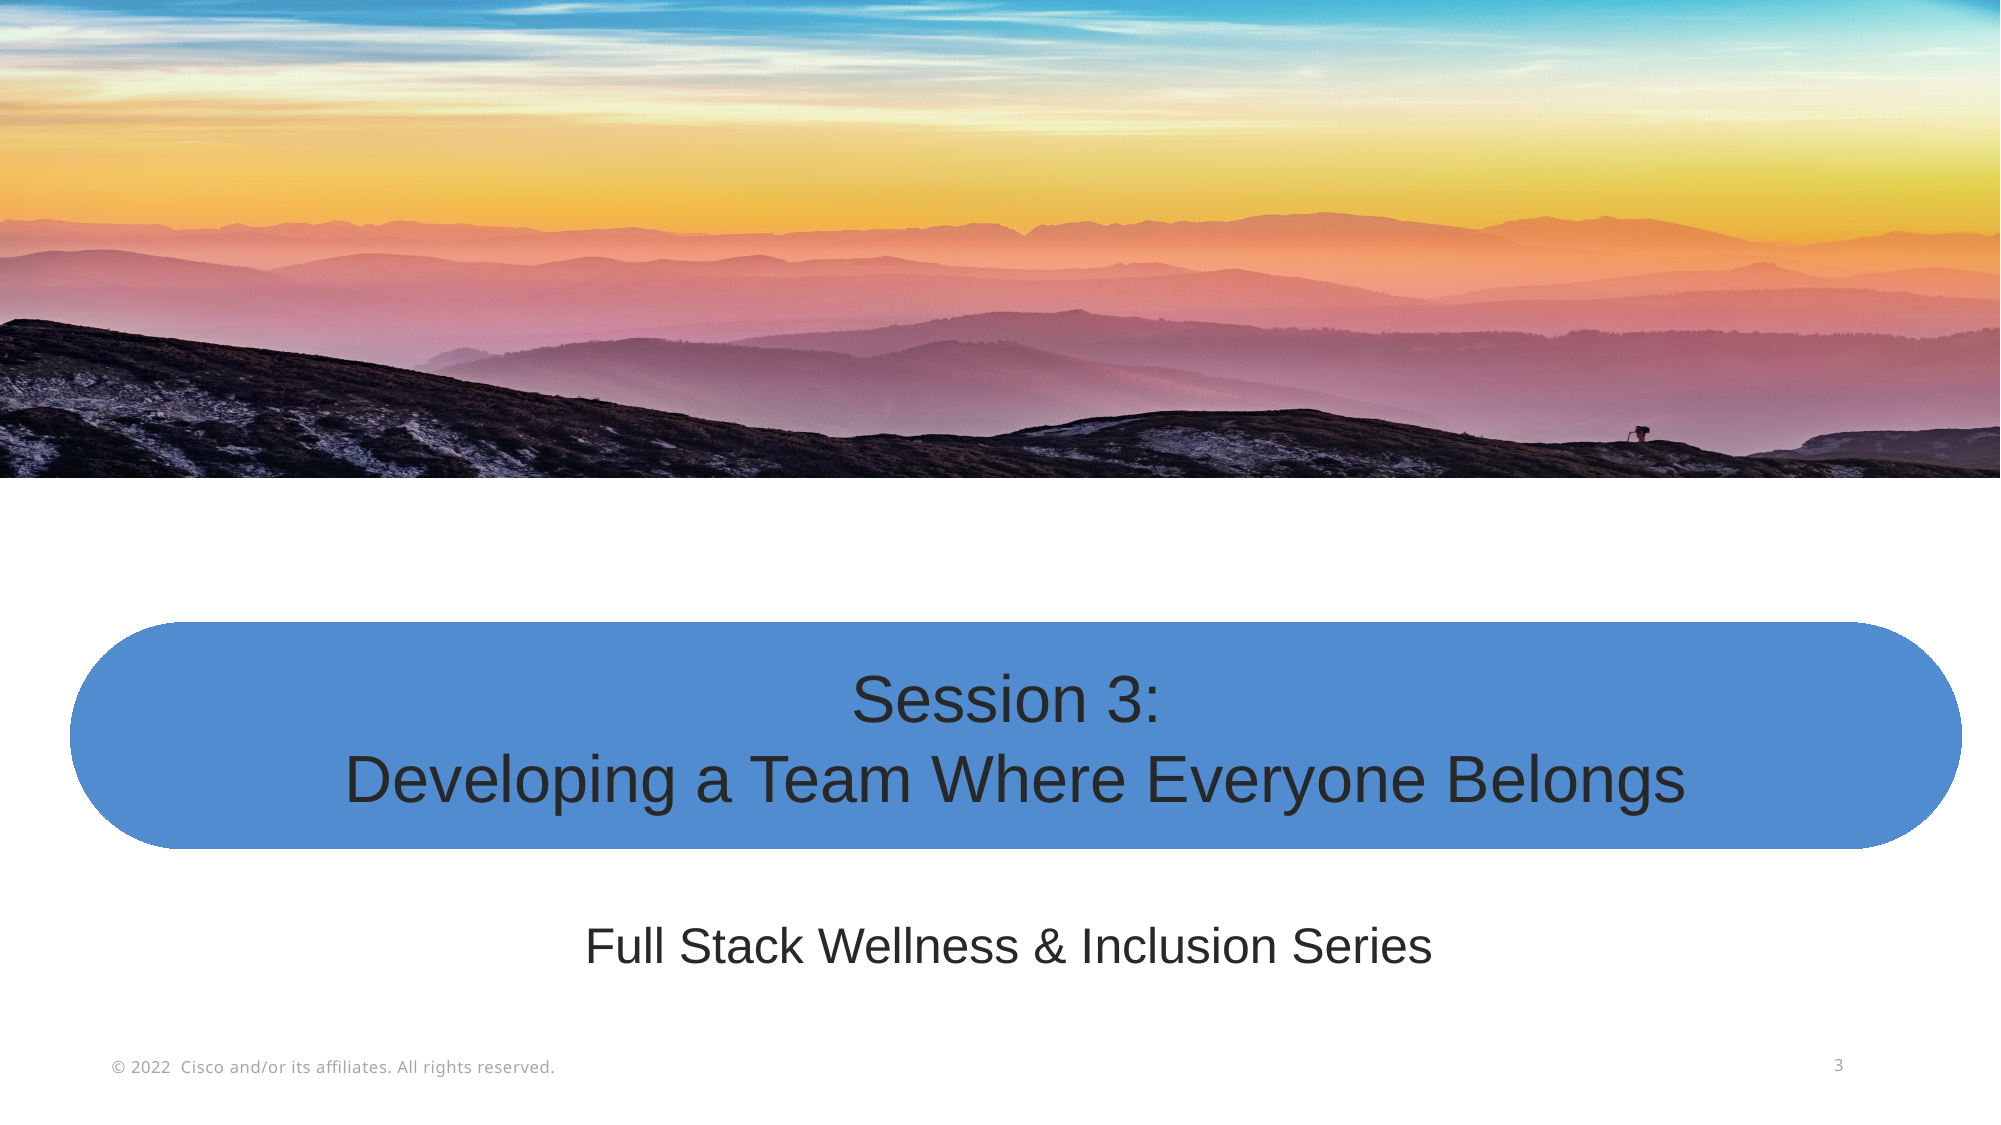

<insert fun & inspiring banner image>
Session 3:
Developing a Team Where Everyone Belongs
Full Stack Wellness & Inclusion Series